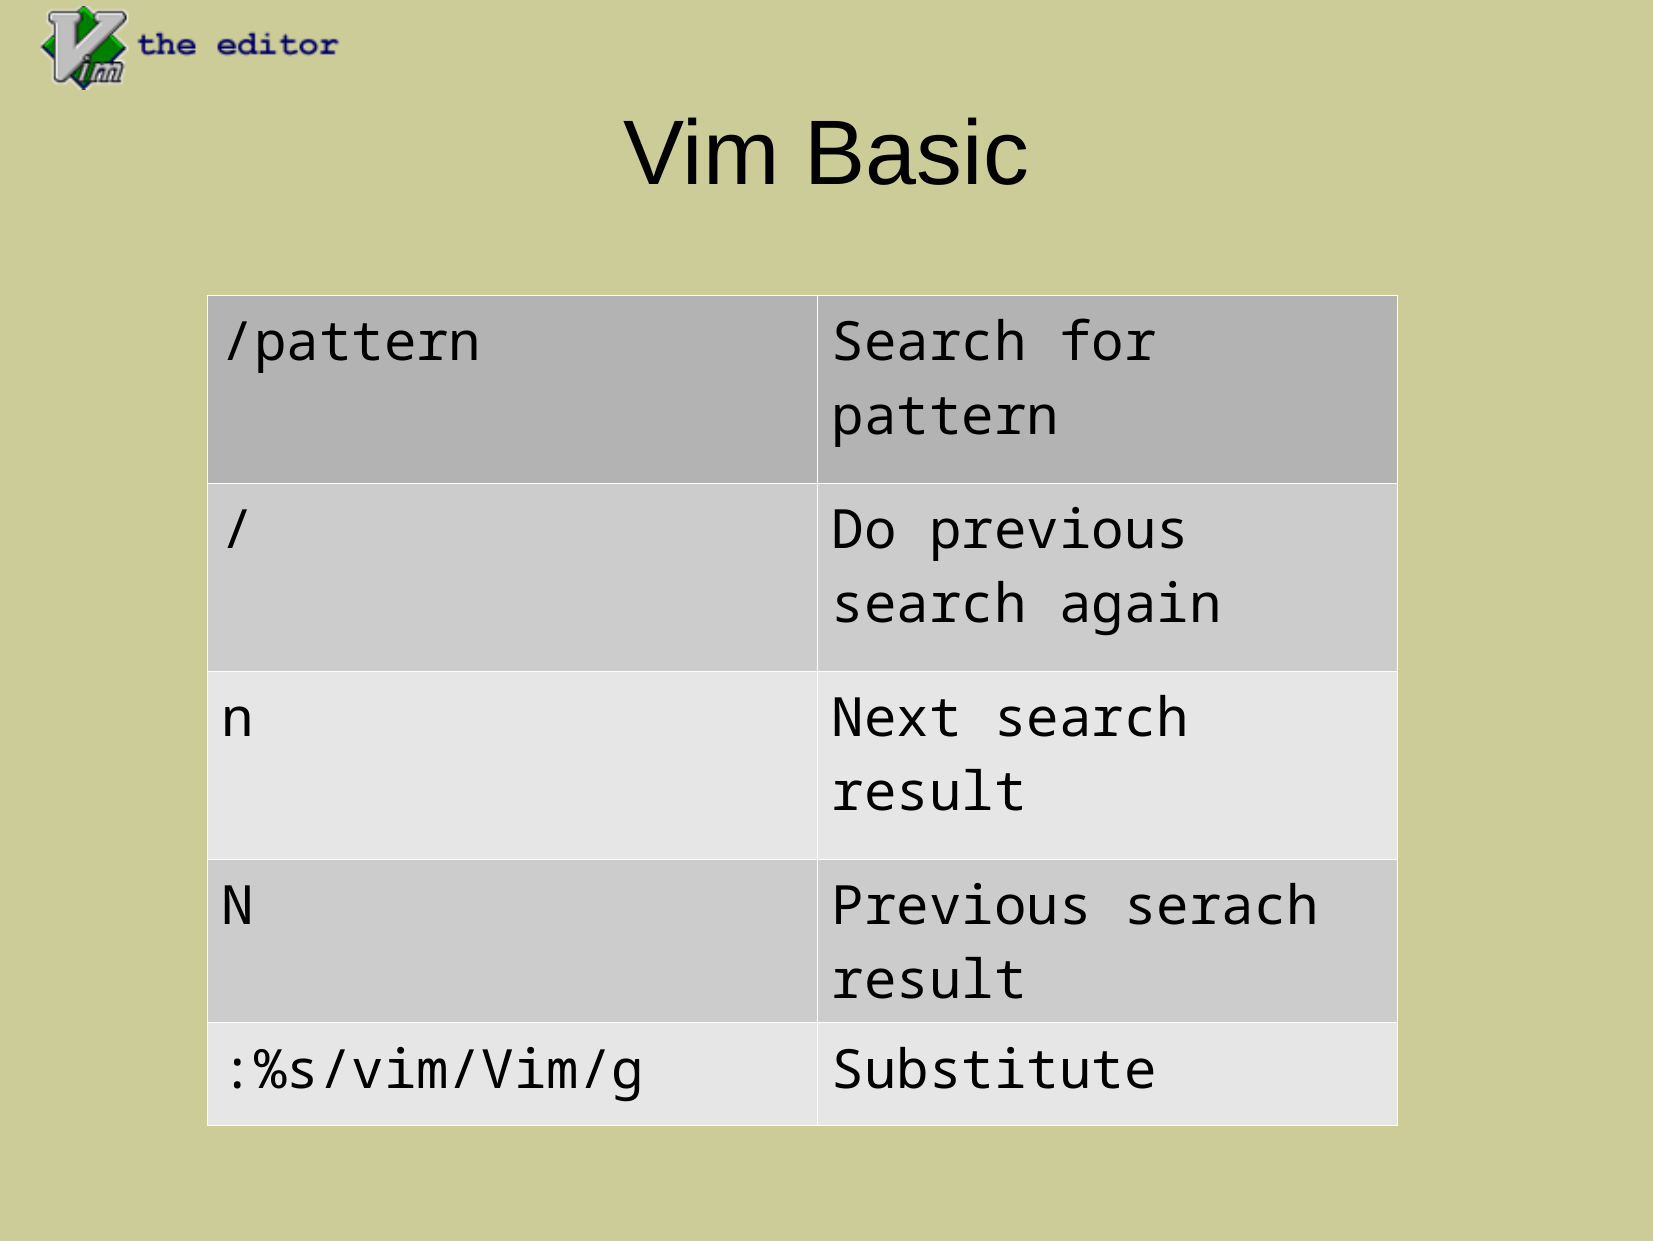

# Vim Basic
| /pattern | Search for pattern |
| --- | --- |
| / | Do previous search again |
| n | Next search result |
| N | Previous serach result |
| :%s/vim/Vim/g | Substitute |